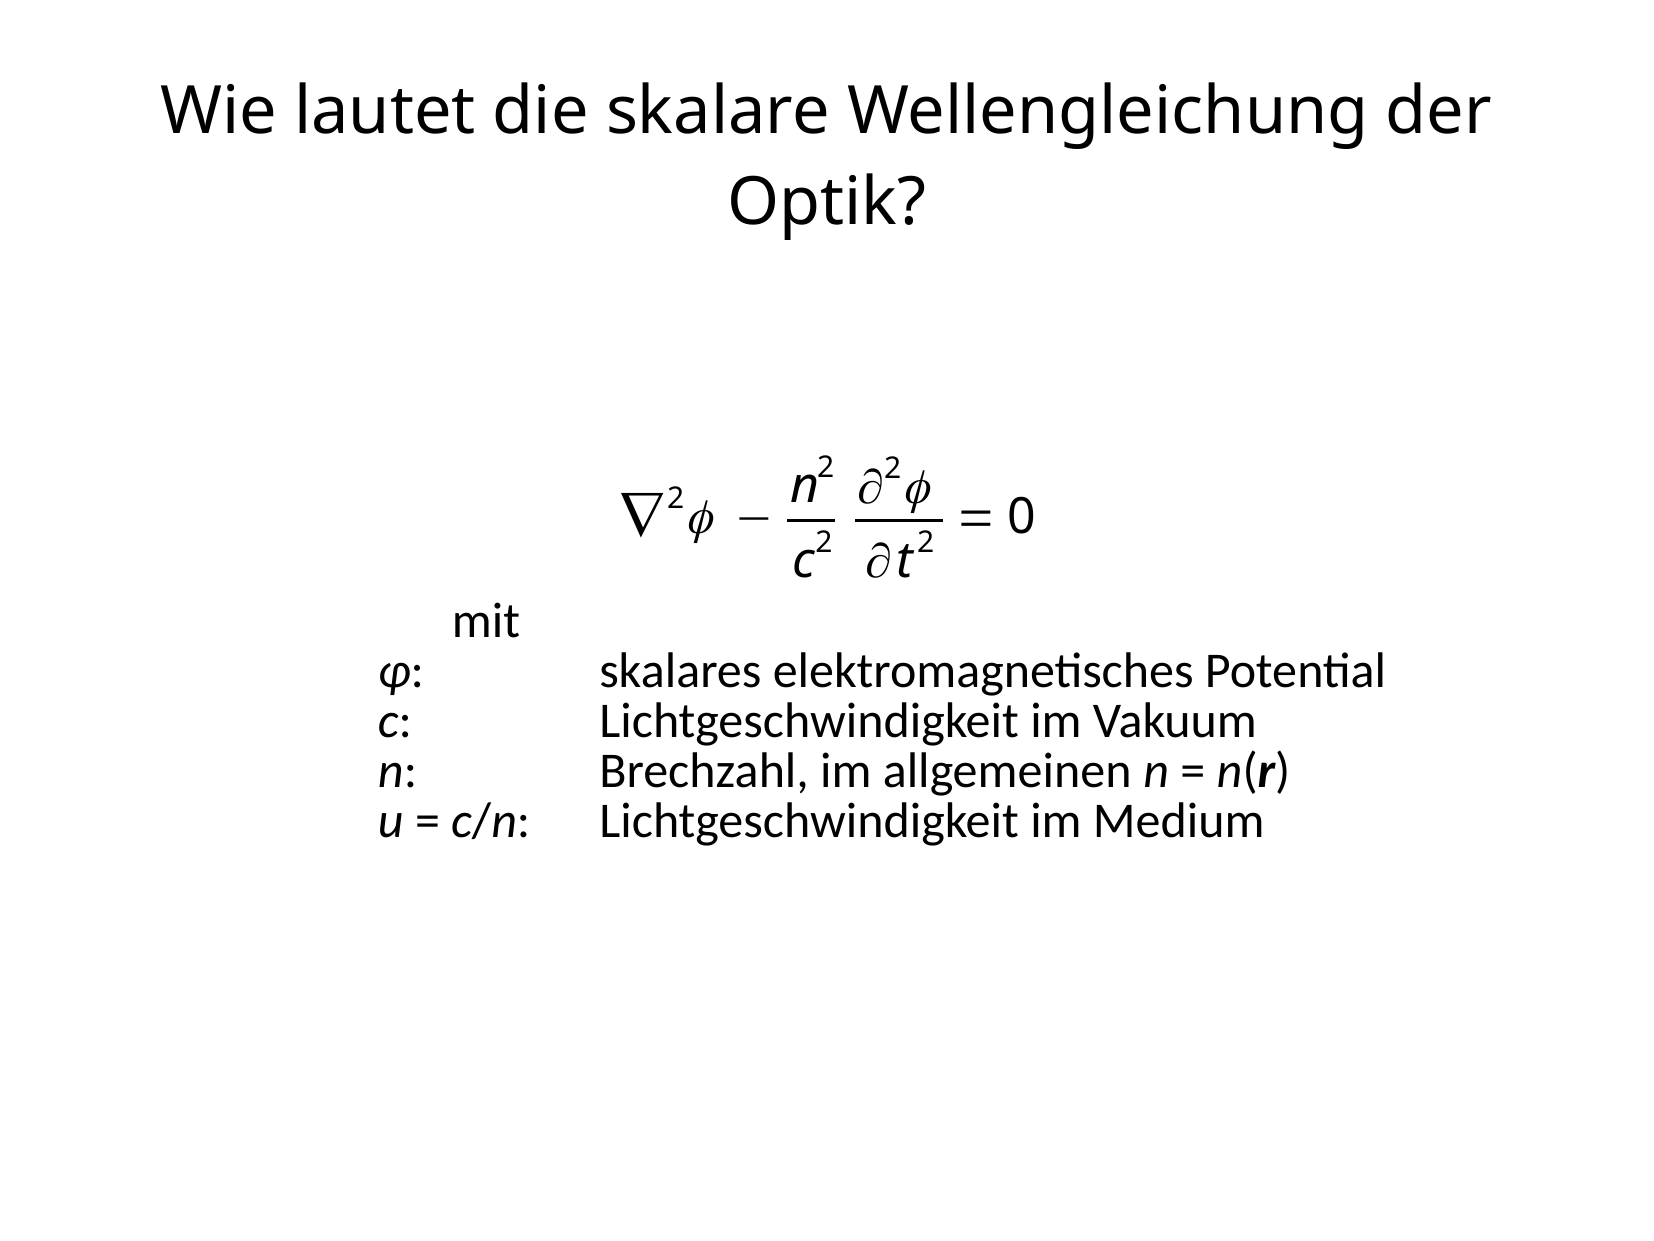

# Wie lautet die skalare Wellengleichung der Optik?
					mit
				φ:			skalares elektromagnetisches Potential
				c:			Lichtgeschwindigkeit im Vakuum
				n:			Brechzahl, im allgemeinen n = n(r)
				u = c/n:	Lichtgeschwindigkeit im Medium